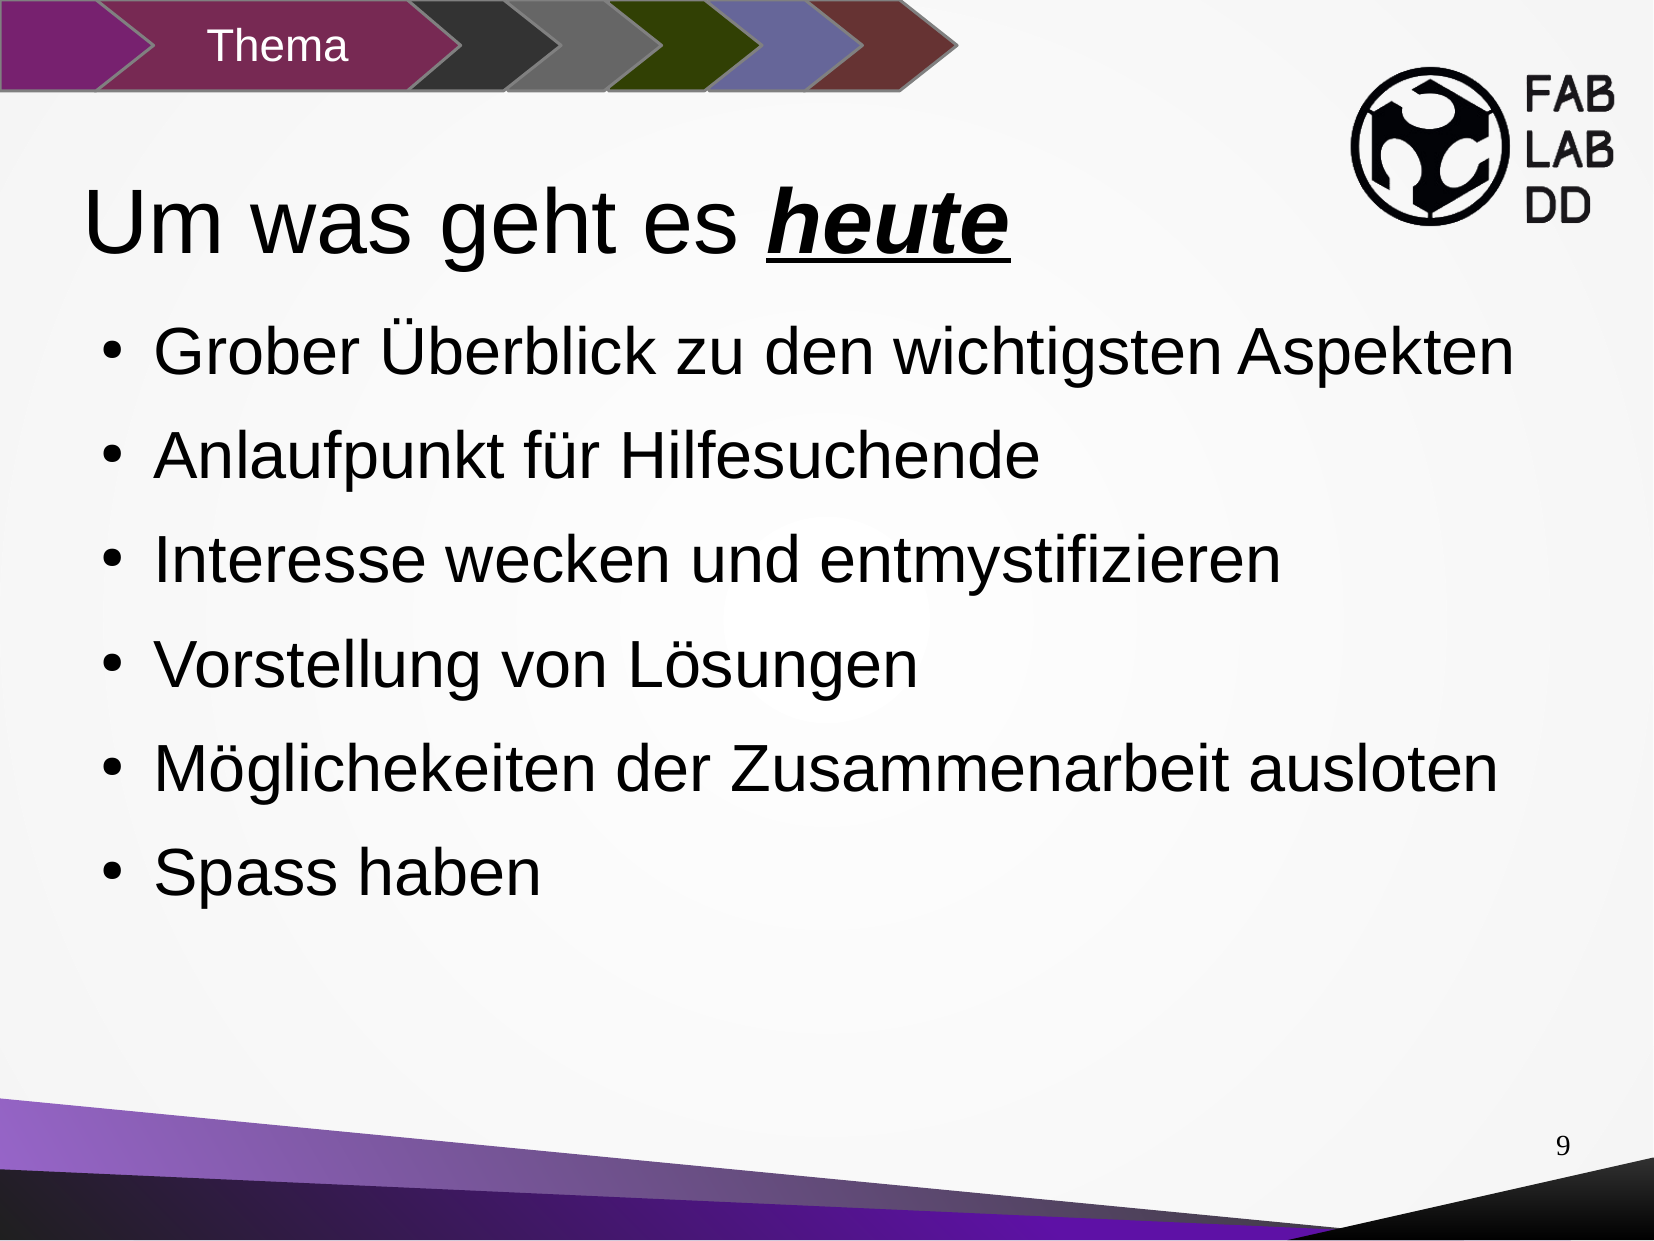

Thema
# Um was geht es heute
Grober Überblick zu den wichtigsten Aspekten
Anlaufpunkt für Hilfesuchende
Interesse wecken und entmystifizieren
Vorstellung von Lösungen
Möglichekeiten der Zusammenarbeit ausloten
Spass haben